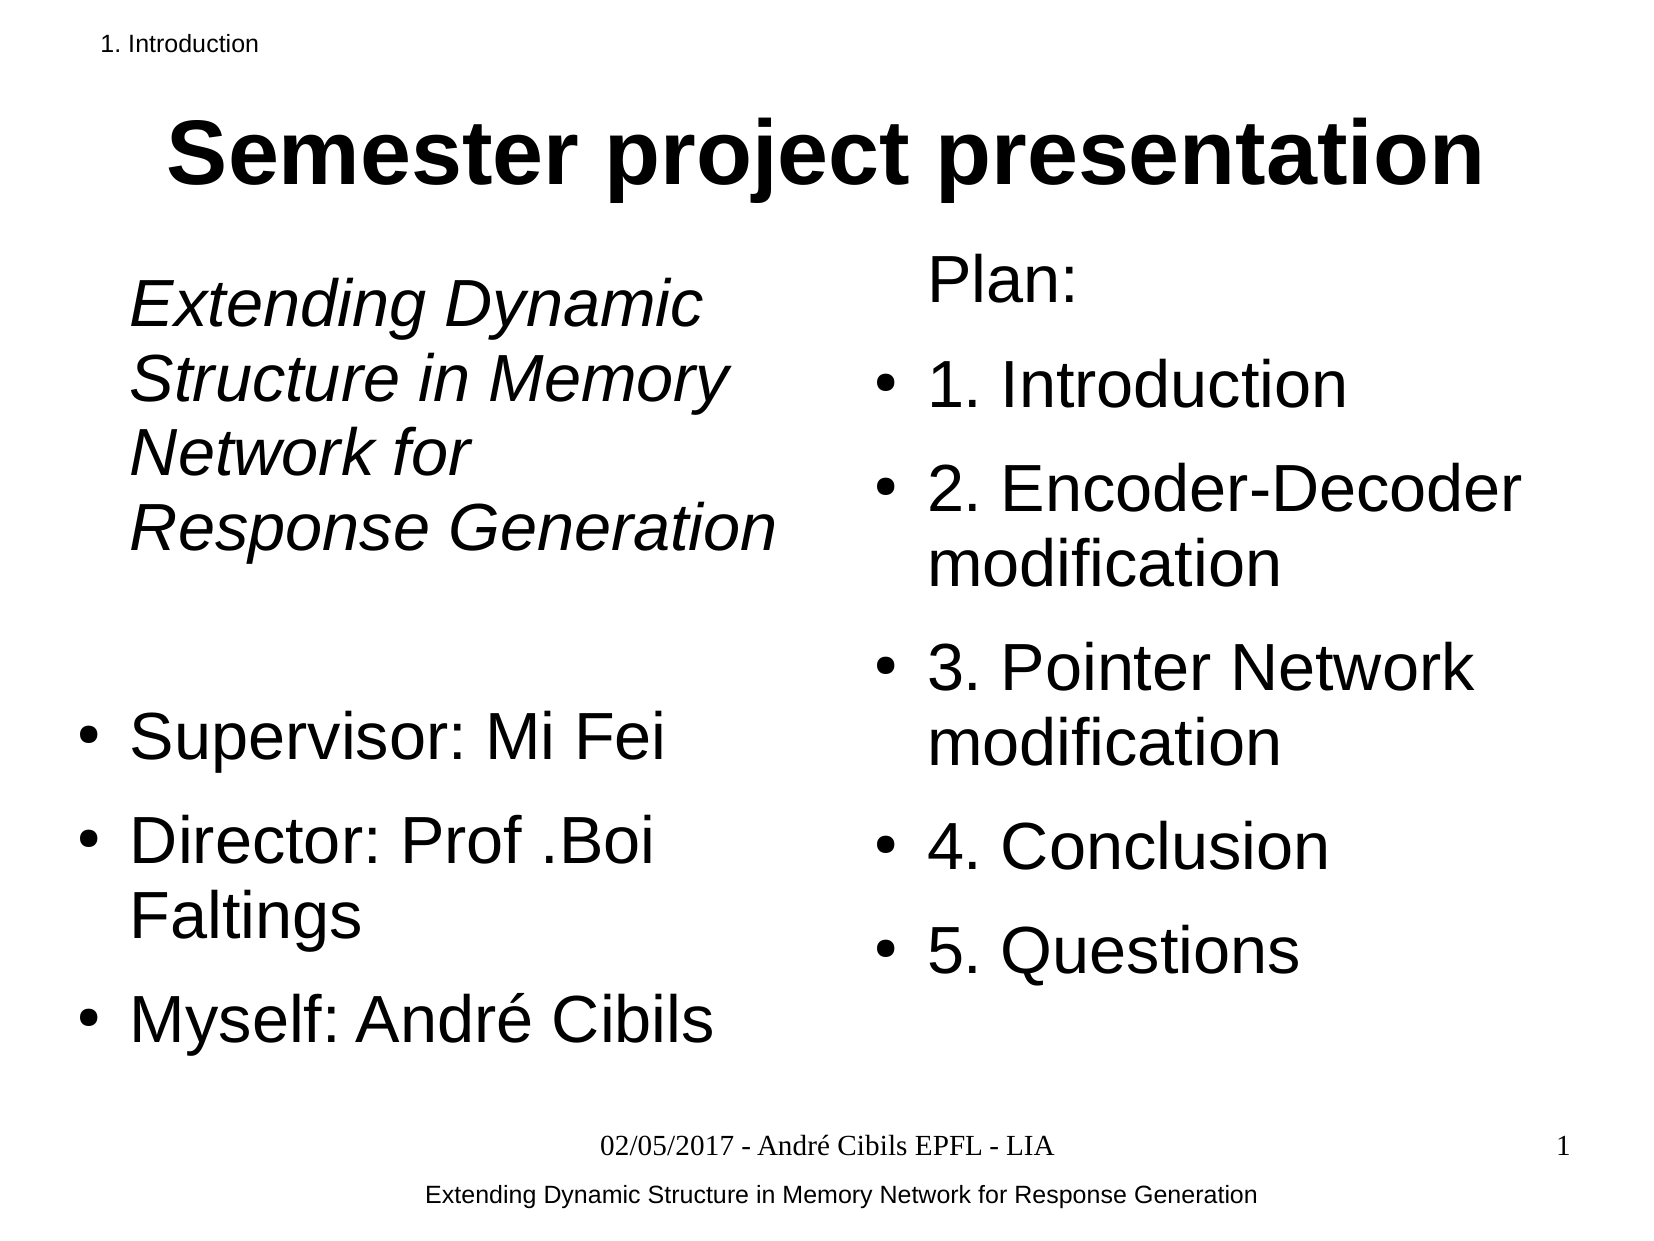

1. Introduction
# Semester project presentation
Plan:
1. Introduction
2. Encoder-Decoder modification
3. Pointer Network modification
4. Conclusion
5. Questions
Extending Dynamic Structure in Memory Network for Response Generation
Supervisor: Mi Fei
Director: Prof .Boi Faltings
Myself: André Cibils
02/05/2017 - André Cibils EPFL - LIA
1
Extending Dynamic Structure in Memory Network for Response Generation